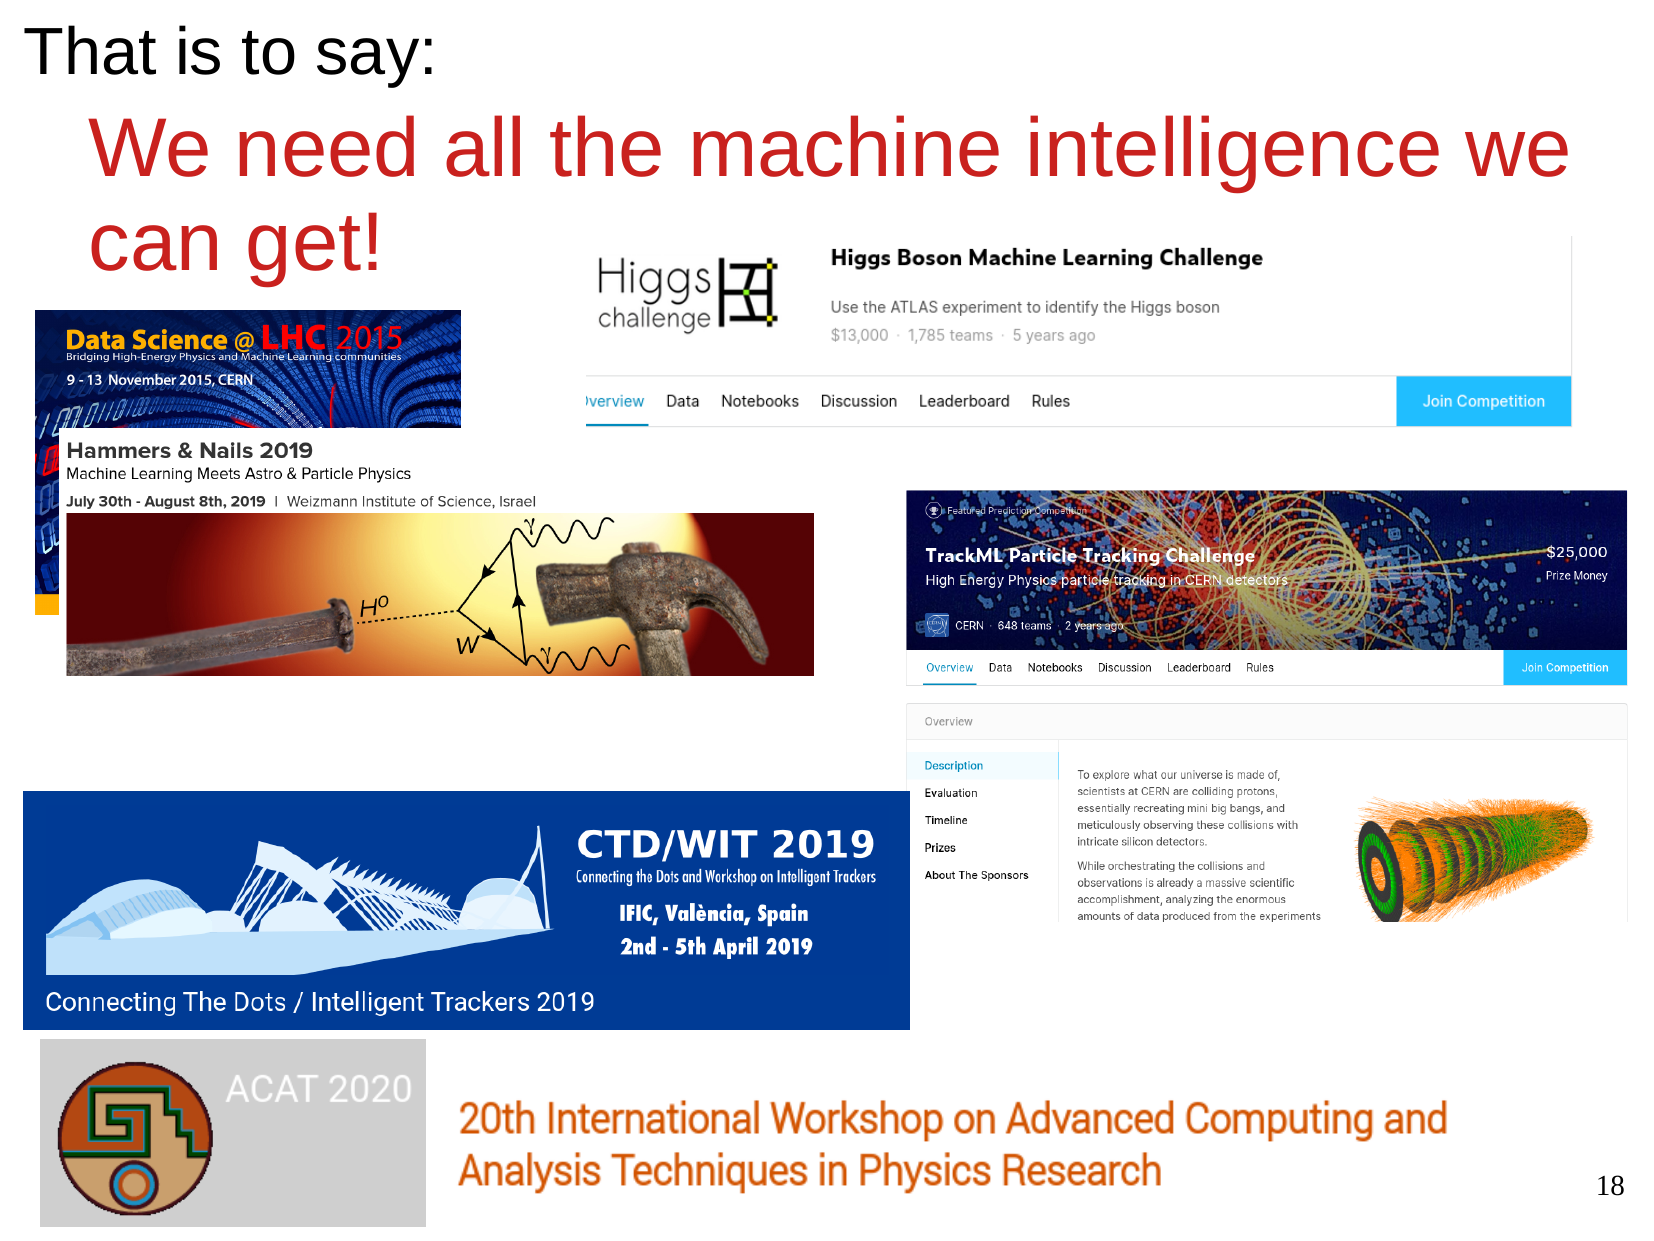

# That is to say:
We need all the machine intelligence we can get!
18